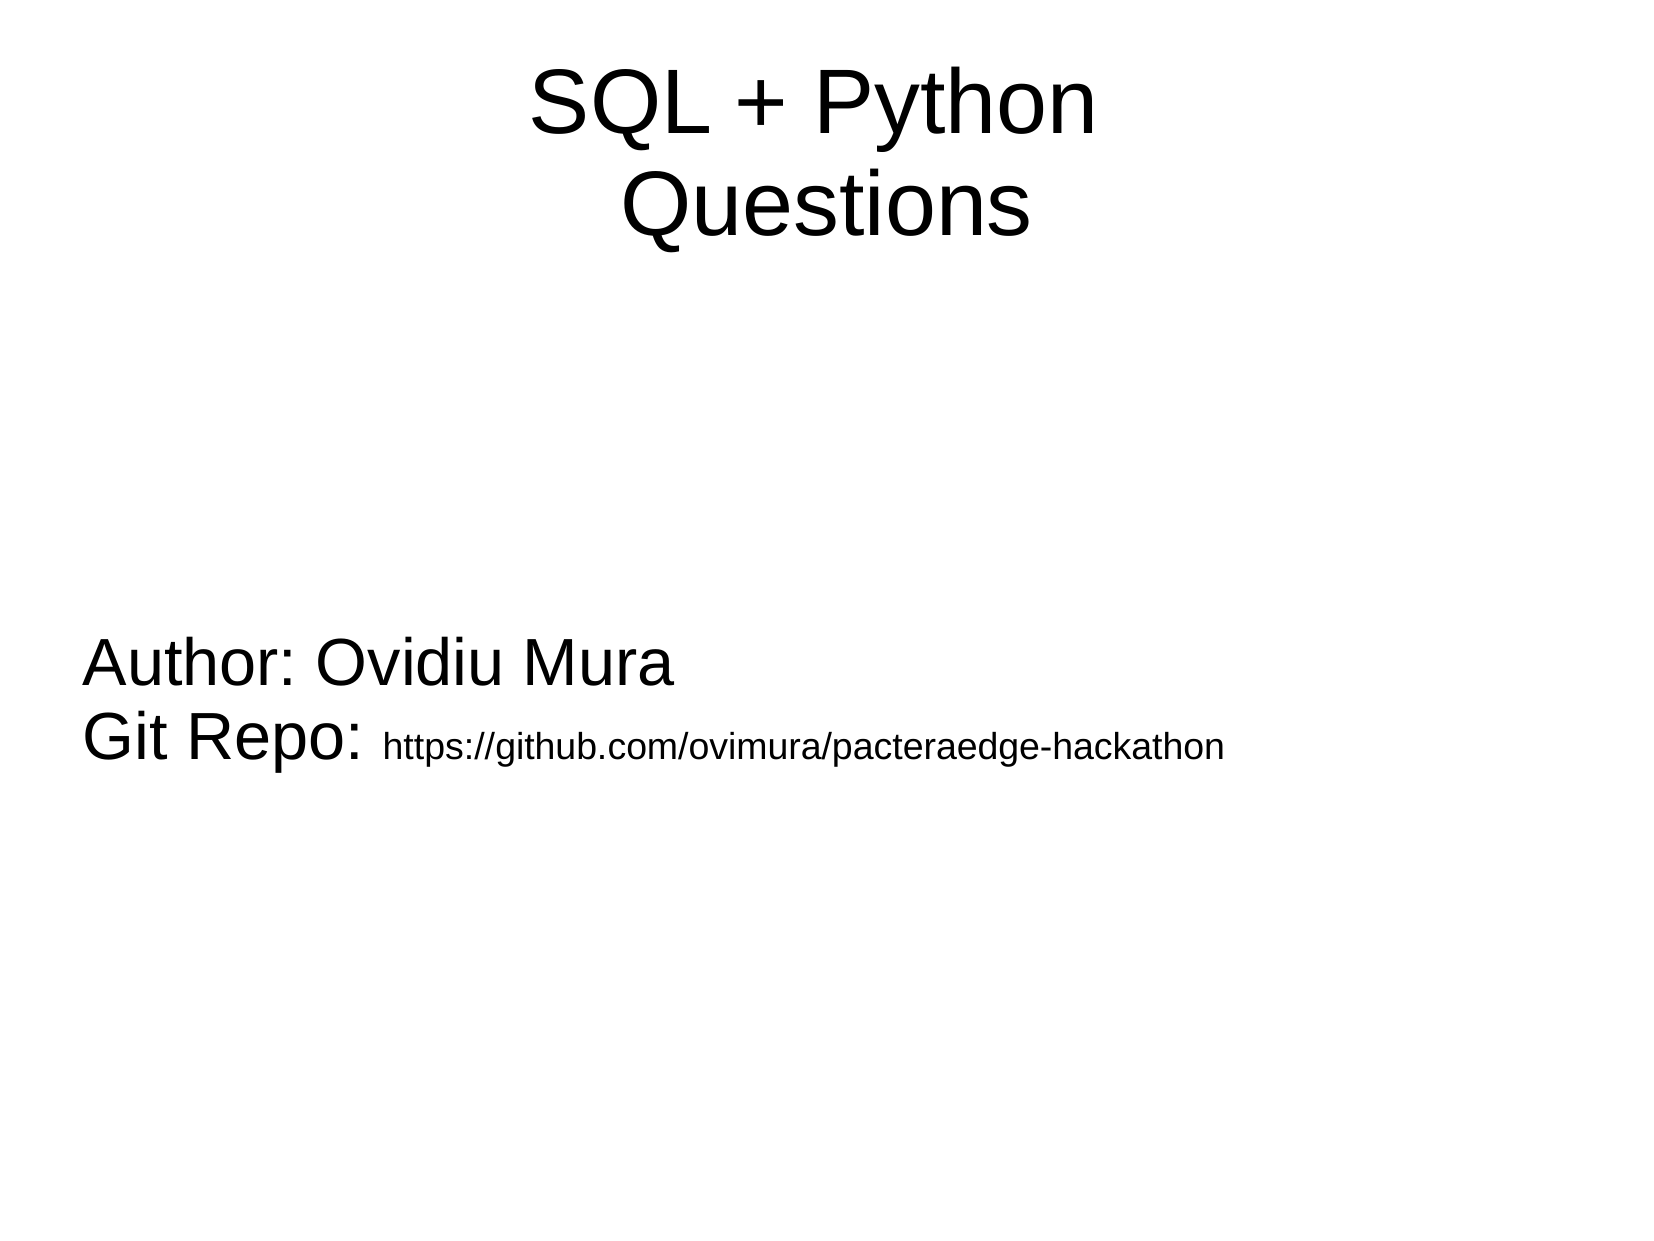

# SQL + Python Questions
Author: Ovidiu Mura
Git Repo: https://github.com/ovimura/pacteraedge-hackathon